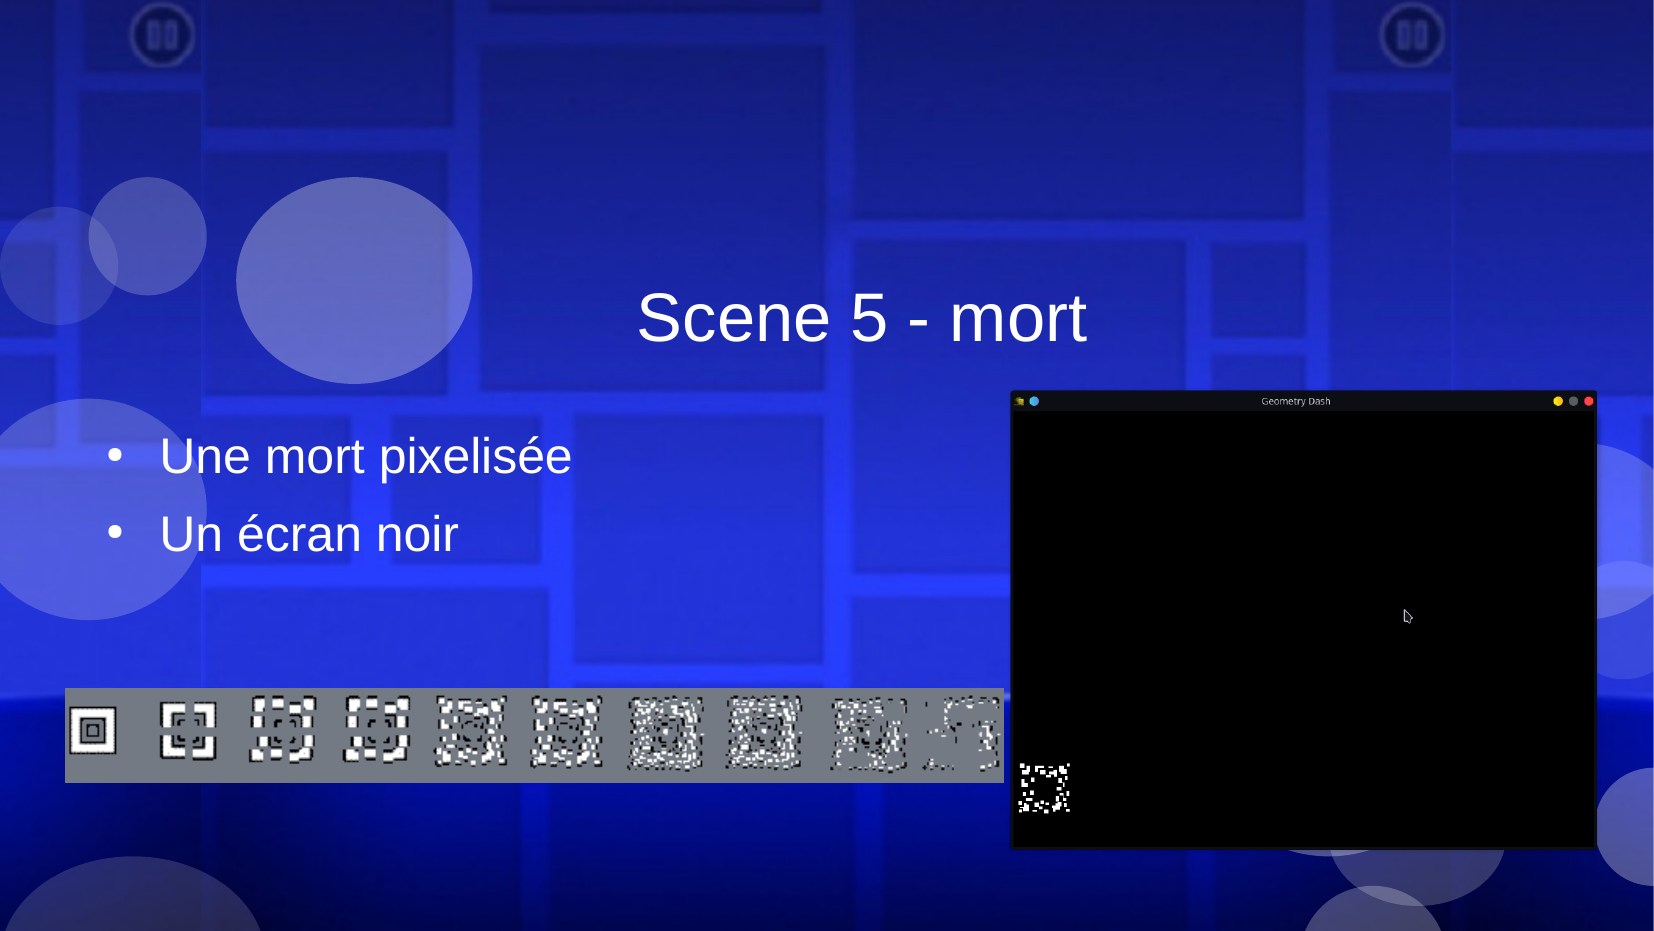

# Scene 5 - mort
Une mort pixelisée
Un écran noir